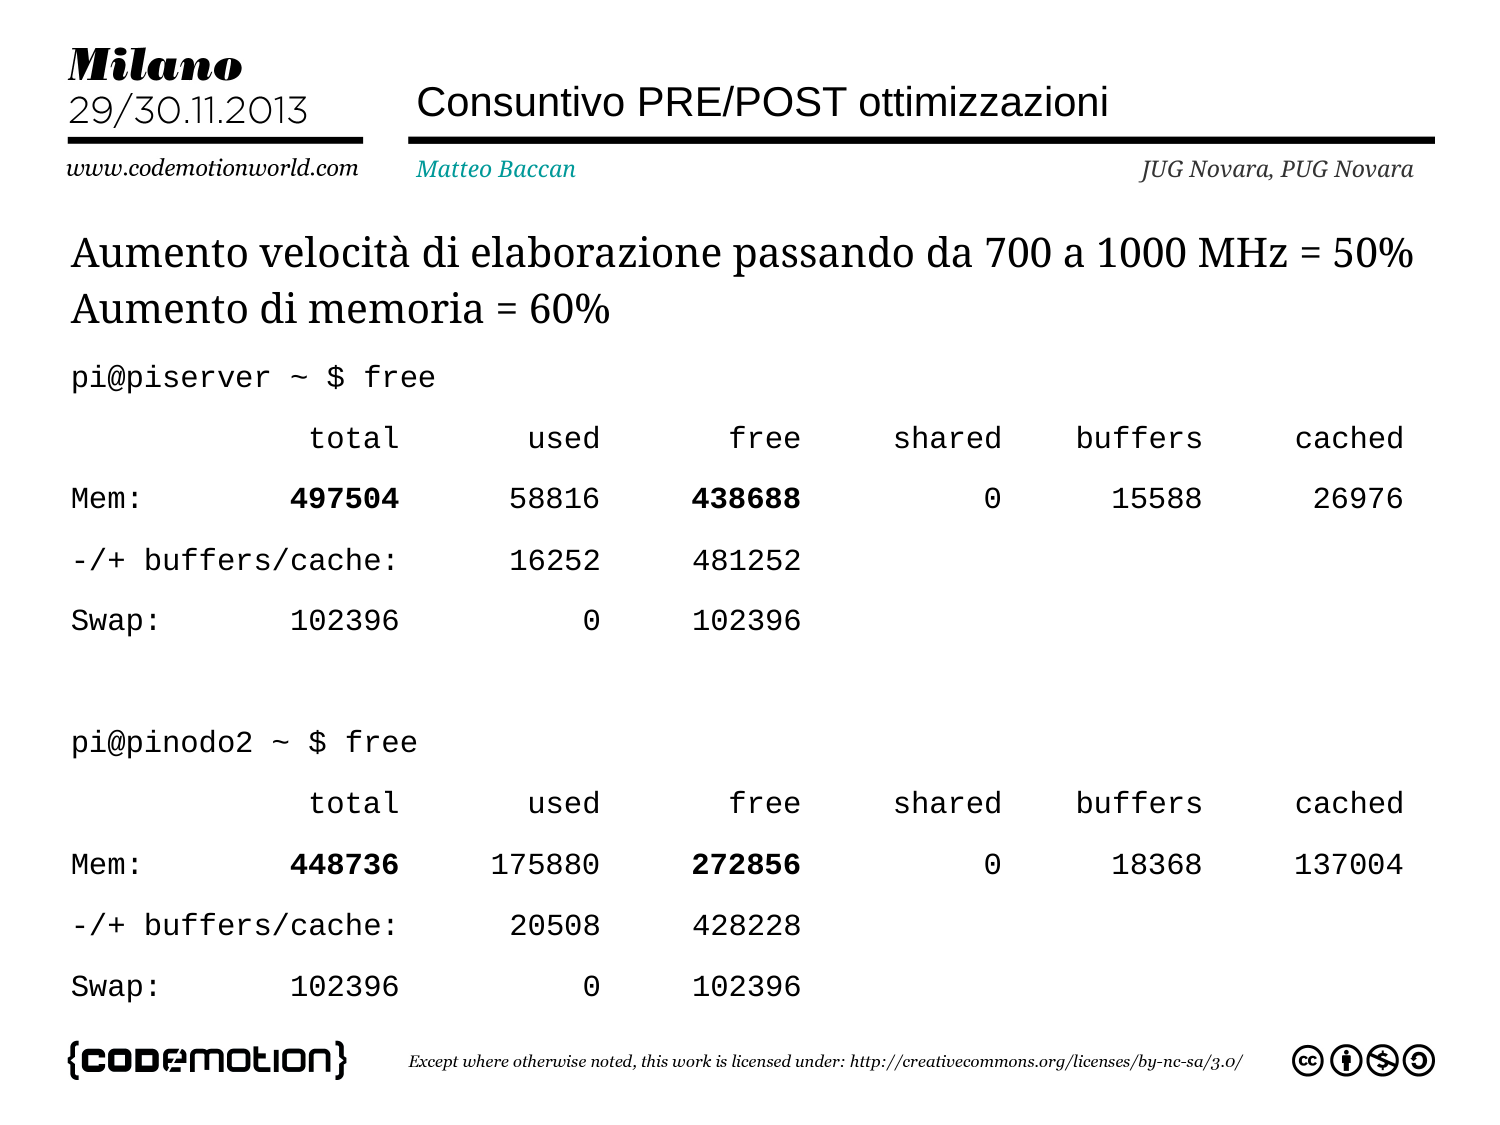

# Consuntivo PRE/POST ottimizzazioni
Matteo Baccan
JUG Novara, PUG Novara
Aumento velocità di elaborazione passando da 700 a 1000 MHz = 50%
Aumento di memoria = 60%
pi@piserver ~ $ free
 total used free shared buffers cached
Mem: 497504 58816 438688 0 15588 26976
-/+ buffers/cache: 16252 481252
Swap: 102396 0 102396
pi@pinodo2 ~ $ free
 total used free shared buffers cached
Mem: 448736 175880 272856 0 18368 137004
-/+ buffers/cache: 20508 428228
Swap: 102396 0 102396